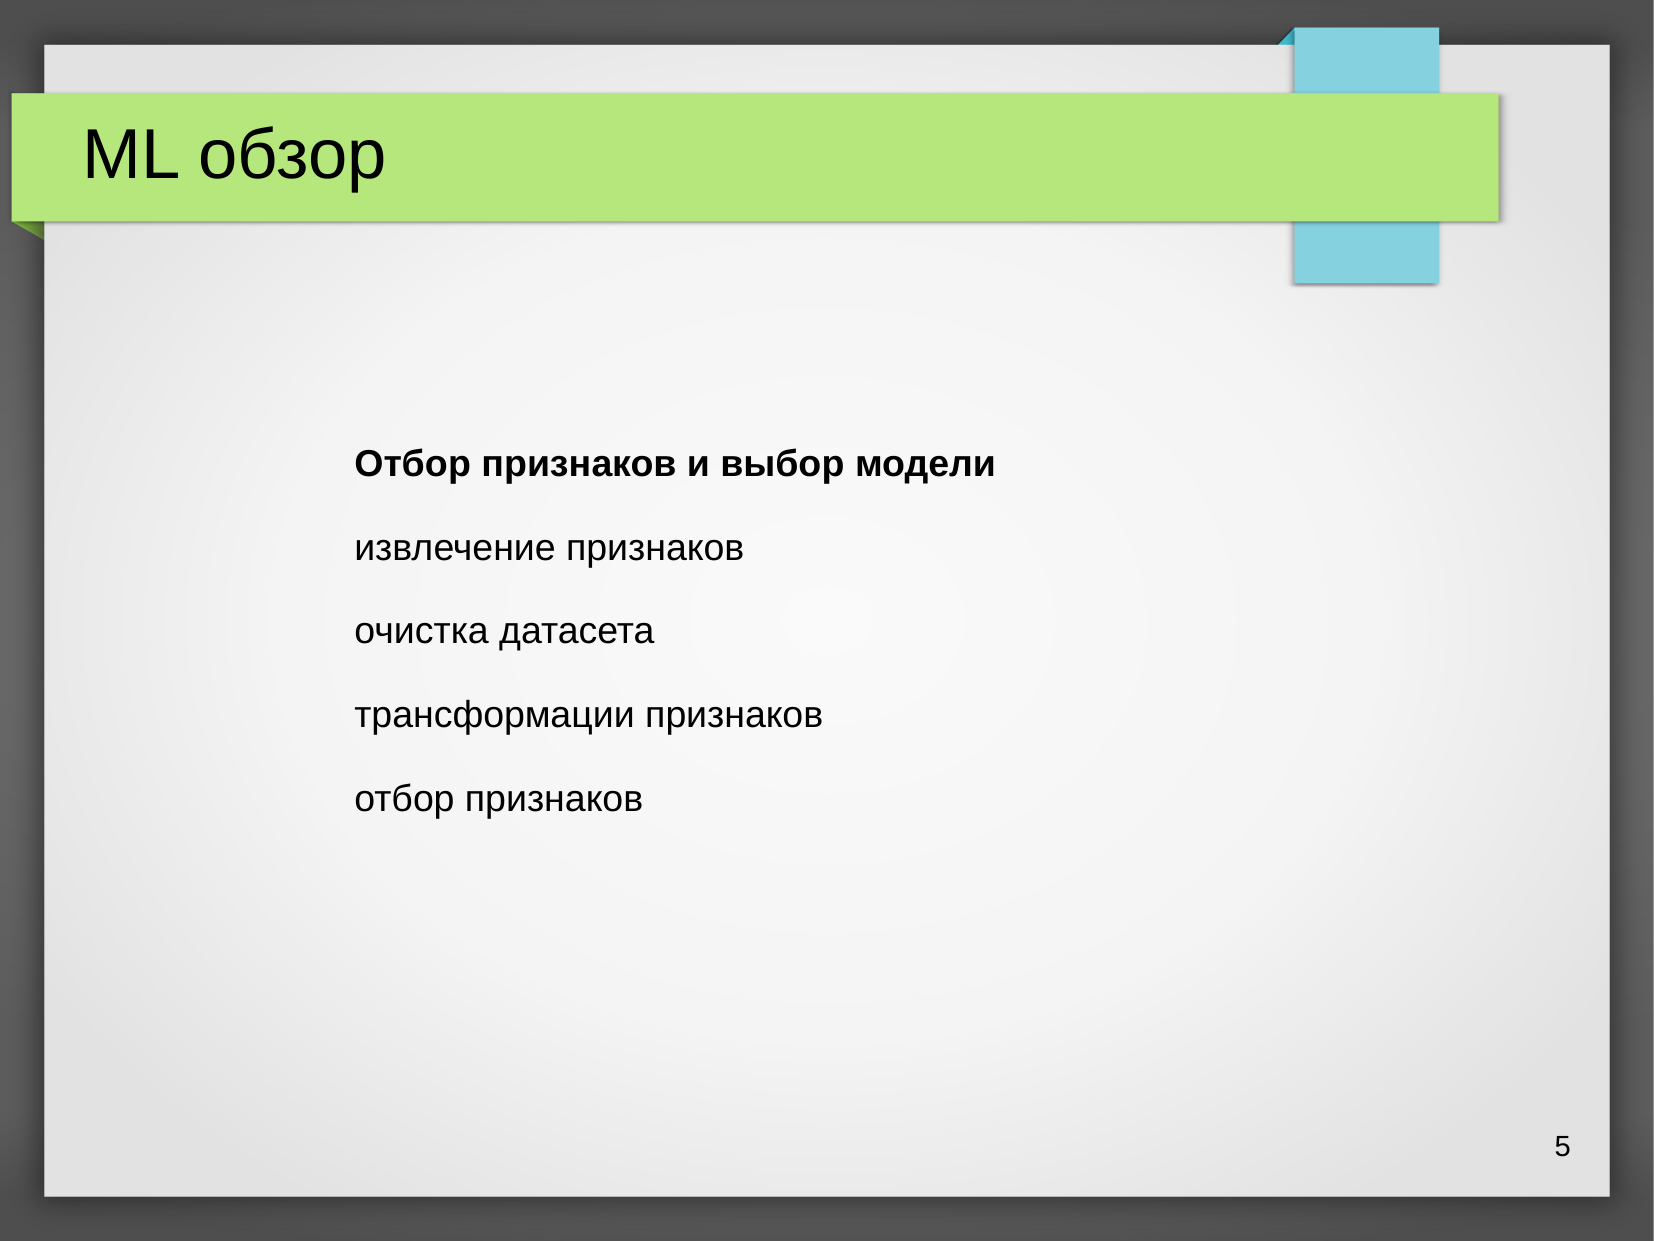

# ML обзор
Отбор признаков и выбор модели
извлечение признаков
очистка датасета
трансформации признаков
отбор признаков
5